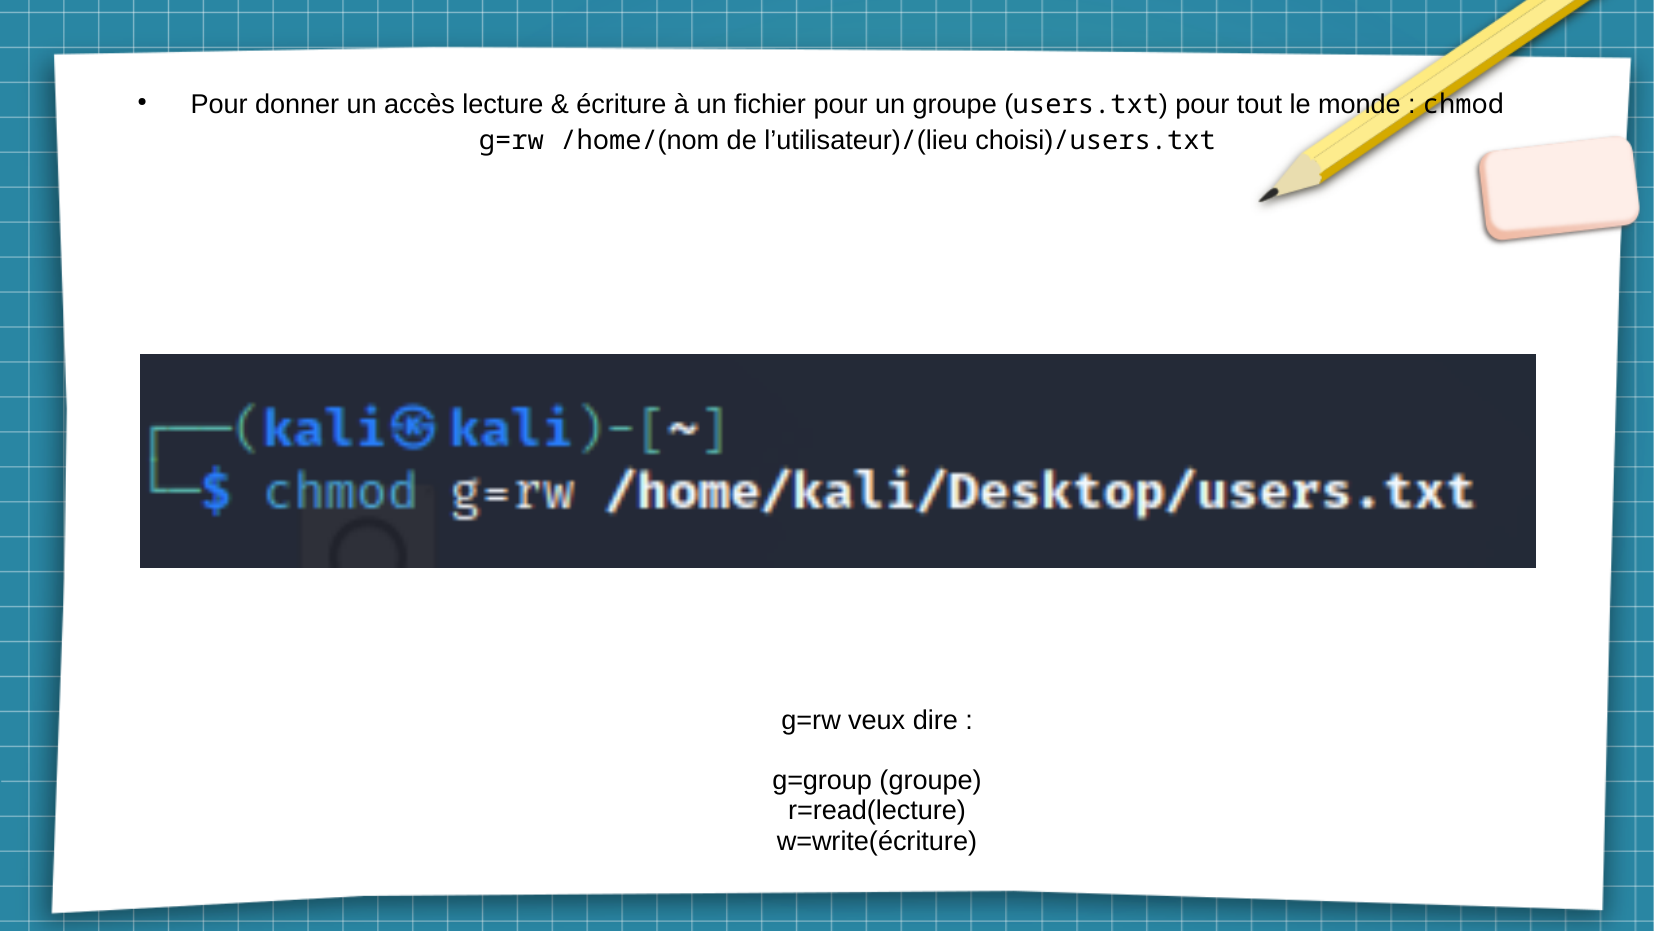

# Pour donner un accès lecture & écriture à un fichier pour un groupe (users.txt) pour tout le monde : chmod g=rw /home/(nom de l’utilisateur)/(lieu choisi)/users.txt
g=rw veux dire :
g=group (groupe)
r=read(lecture)
w=write(écriture)